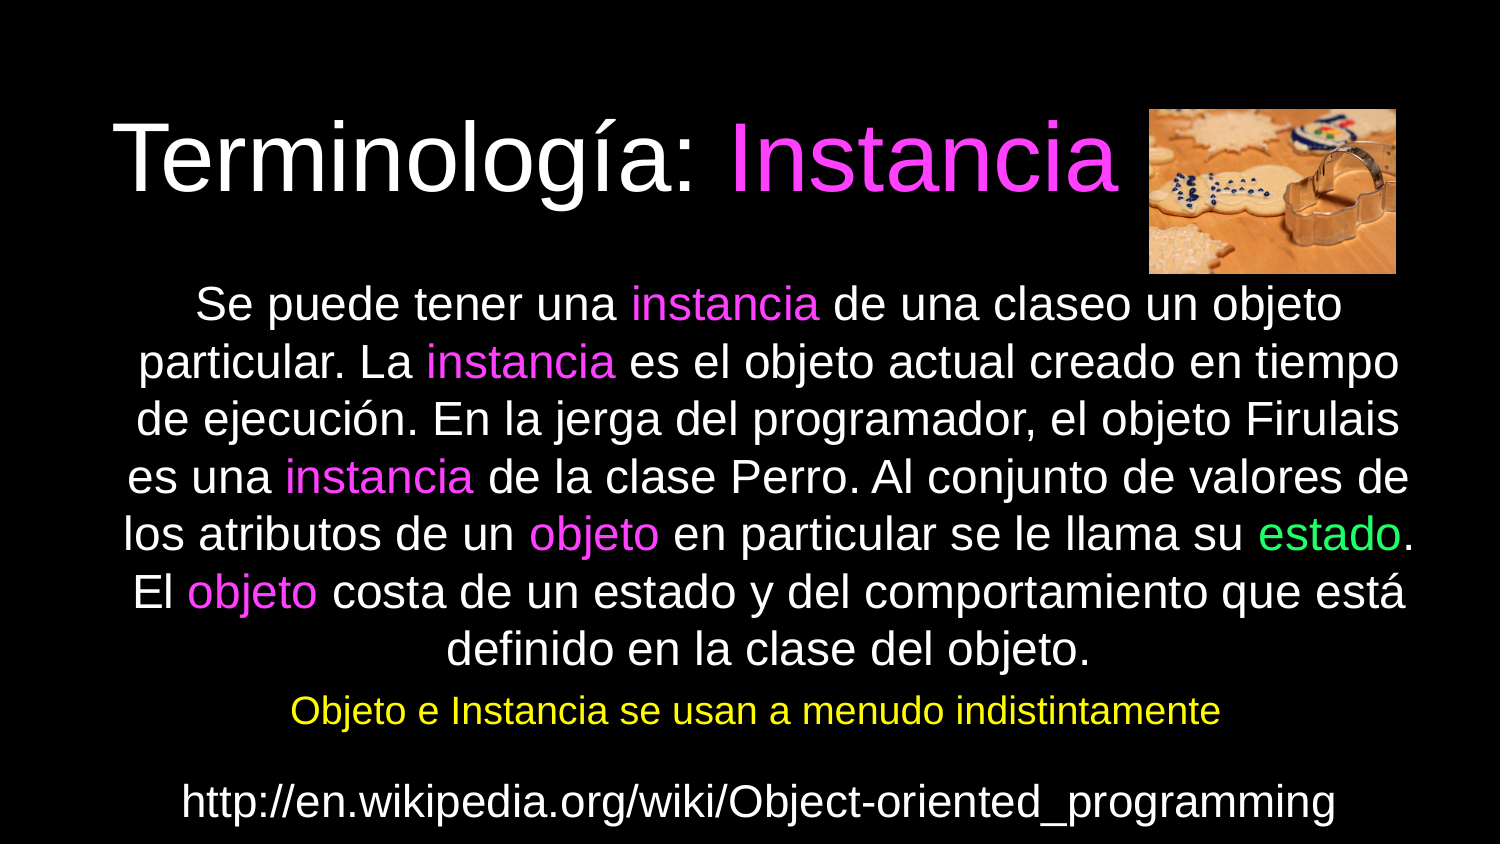

# Terminología: Instancia
Se puede tener una instancia de una claseo un objeto particular. La instancia es el objeto actual creado en tiempo de ejecución. En la jerga del programador, el objeto Firulais es una instancia de la clase Perro. Al conjunto de valores de los atributos de un objeto en particular se le llama su estado. El objeto costa de un estado y del comportamiento que está definido en la clase del objeto.
Objeto e Instancia se usan a menudo indistintamente
http://en.wikipedia.org/wiki/Object-oriented_programming